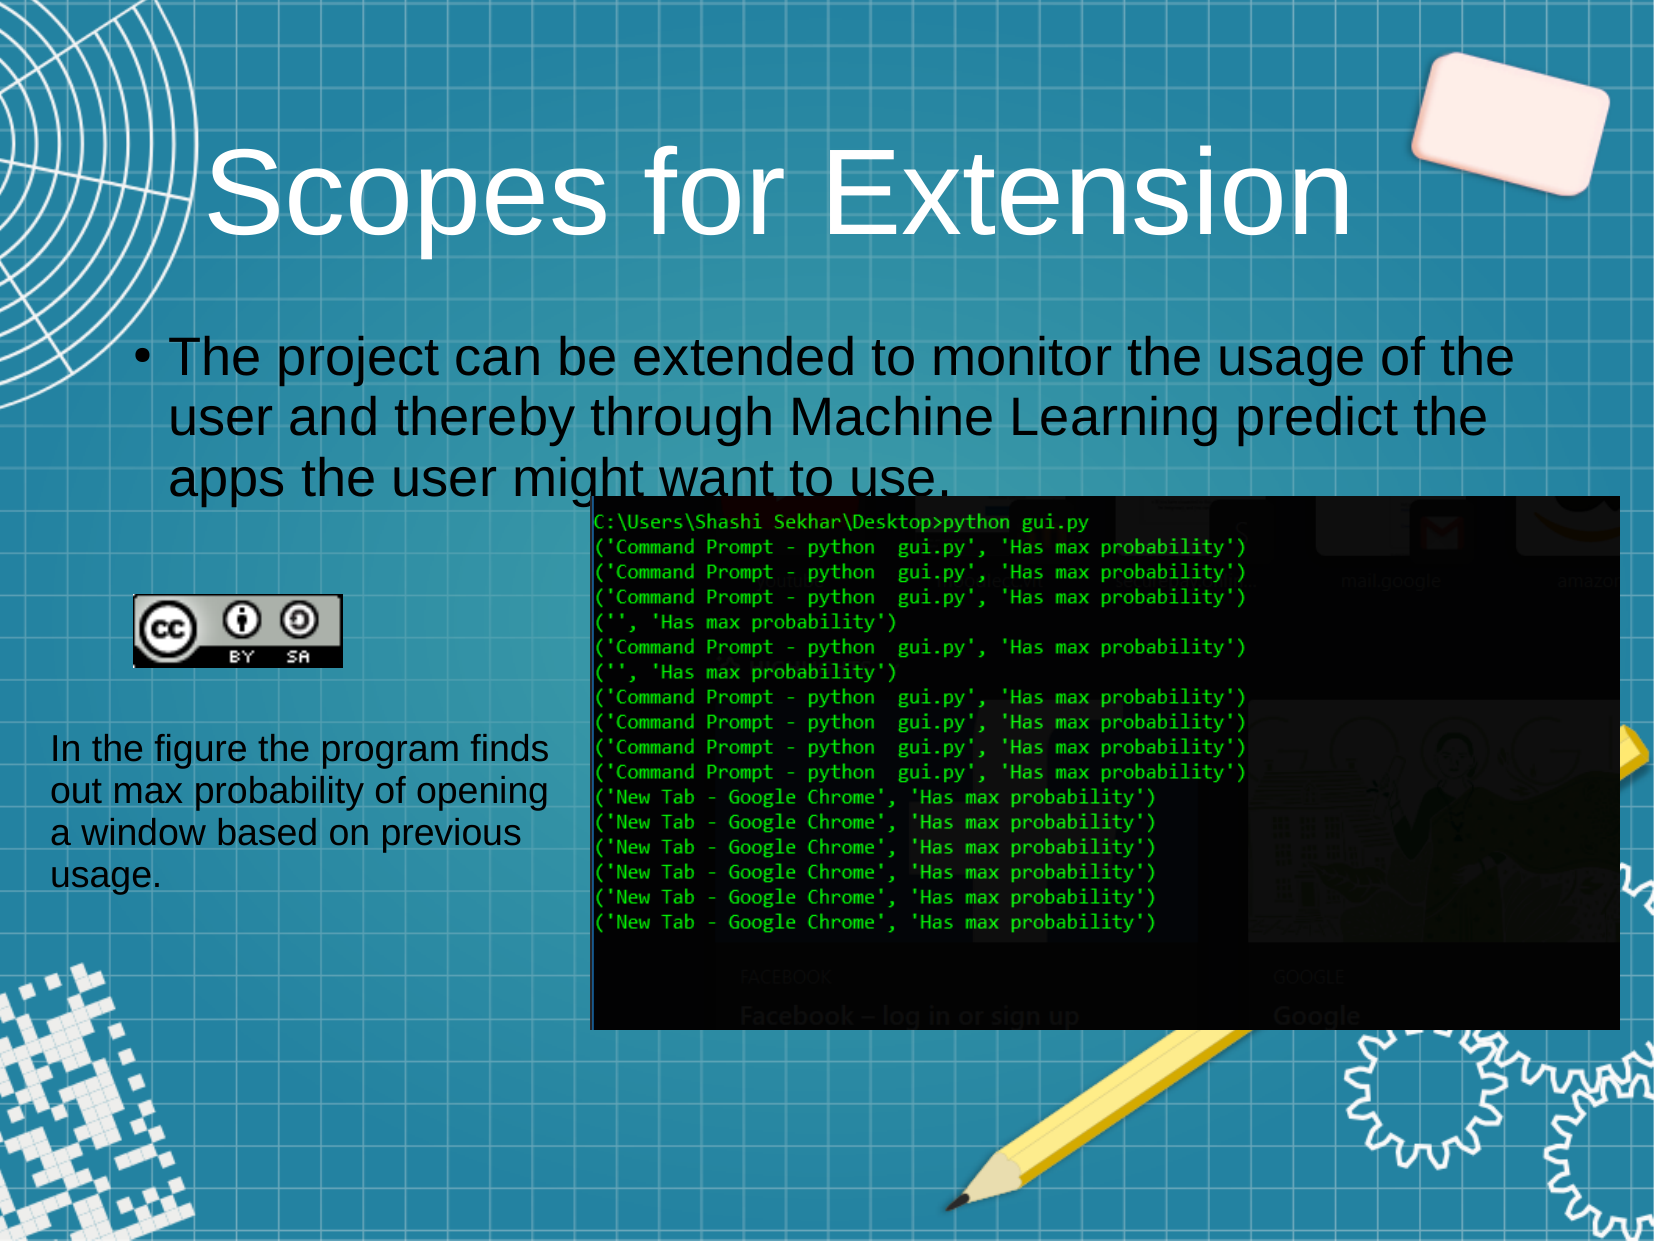

# Scopes for Extension
The project can be extended to monitor the usage of the user and thereby through Machine Learning predict the apps the user might want to use.
In the figure the program finds out max probability of opening a window based on previous usage.